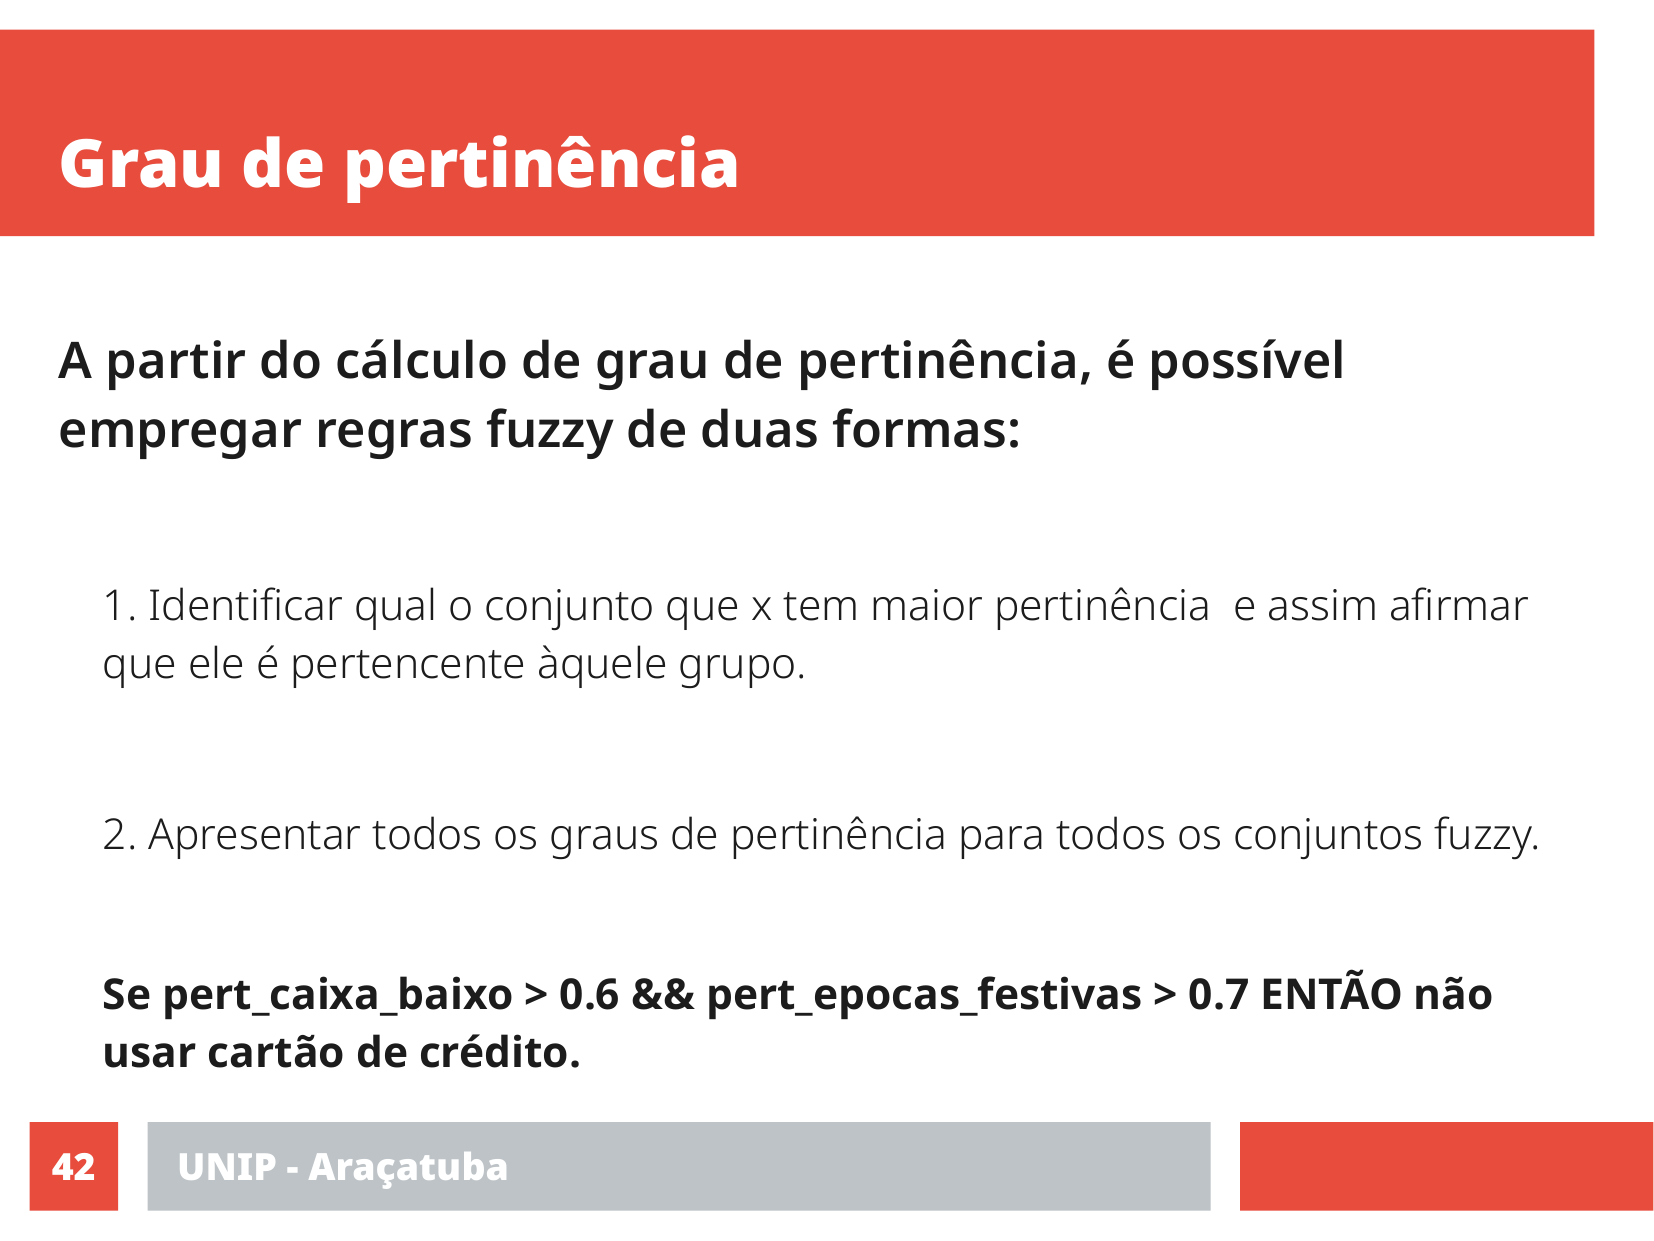

# Grau de pertinência
A partir do cálculo de grau de pertinência, é possível empregar regras fuzzy de duas formas:
1. Identificar qual o conjunto que x tem maior pertinência e assim afirmar que ele é pertencente àquele grupo.
2. Apresentar todos os graus de pertinência para todos os conjuntos fuzzy.
Se pert_caixa_baixo > 0.6 && pert_epocas_festivas > 0.7 ENTÃO não usar cartão de crédito.
42
UNIP - Araçatuba